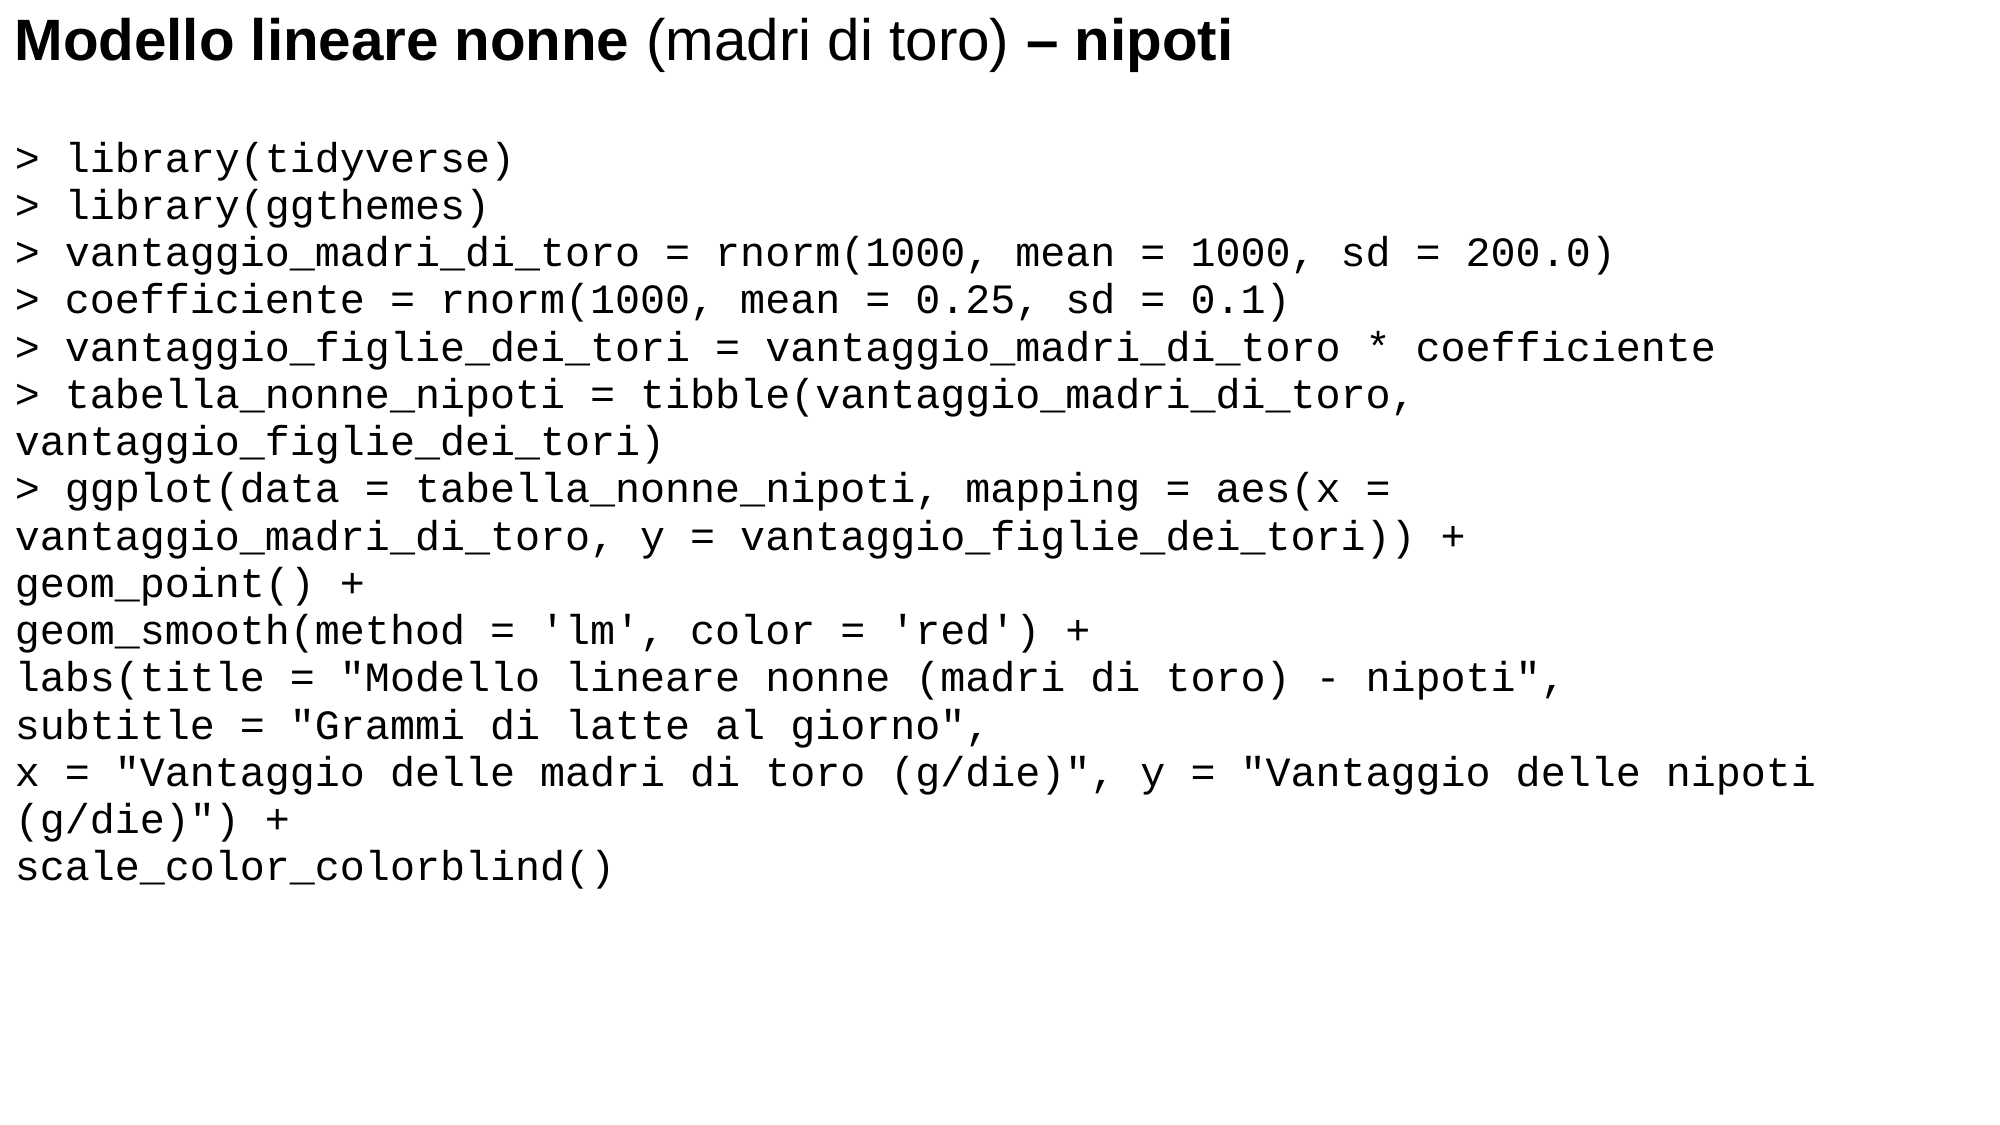

Modello lineare nonne (madri di toro) – nipoti
> library(tidyverse)
> library(ggthemes)
> vantaggio_madri_di_toro = rnorm(1000, mean = 1000, sd = 200.0)
> coefficiente = rnorm(1000, mean = 0.25, sd = 0.1)
> vantaggio_figlie_dei_tori = vantaggio_madri_di_toro * coefficiente
> tabella_nonne_nipoti = tibble(vantaggio_madri_di_toro, vantaggio_figlie_dei_tori)
> ggplot(data = tabella_nonne_nipoti, mapping = aes(x = vantaggio_madri_di_toro, y = vantaggio_figlie_dei_tori)) +
geom_point() +
geom_smooth(method = 'lm', color = 'red') +
labs(title = "Modello lineare nonne (madri di toro) - nipoti",
subtitle = "Grammi di latte al giorno",
x = "Vantaggio delle madri di toro (g/die)", y = "Vantaggio delle nipoti (g/die)") +
scale_color_colorblind()